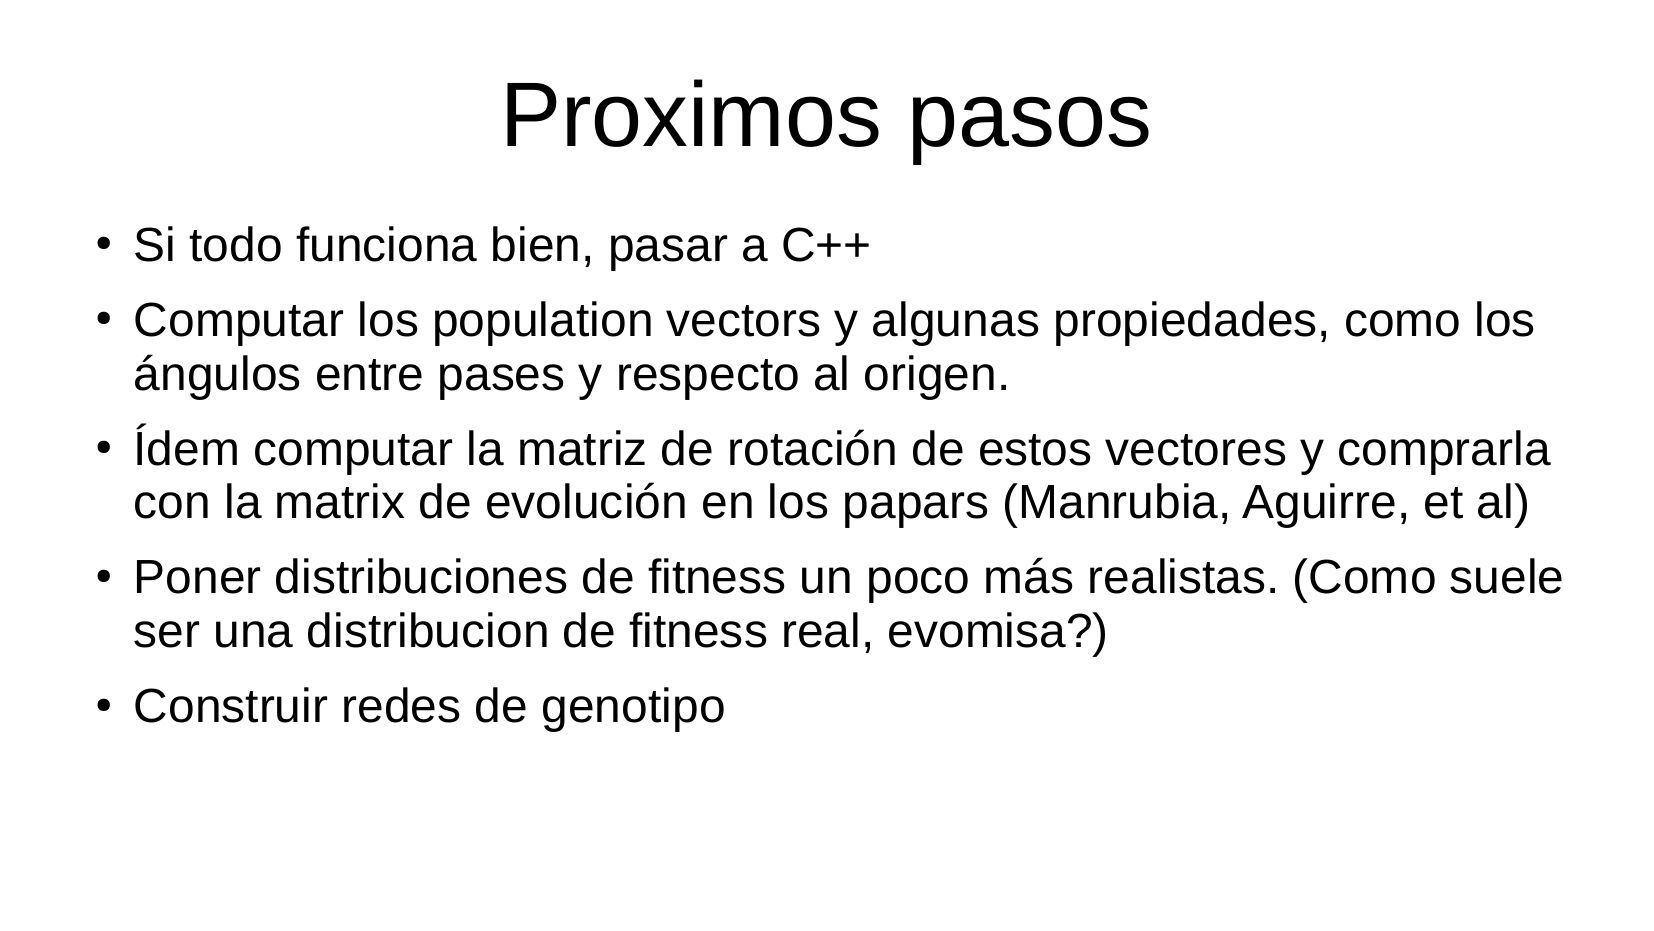

# Proximos pasos
Si todo funciona bien, pasar a C++
Computar los population vectors y algunas propiedades, como los ángulos entre pases y respecto al origen.
Ídem computar la matriz de rotación de estos vectores y comprarla con la matrix de evolución en los papars (Manrubia, Aguirre, et al)
Poner distribuciones de fitness un poco más realistas. (Como suele ser una distribucion de fitness real, evomisa?)
Construir redes de genotipo